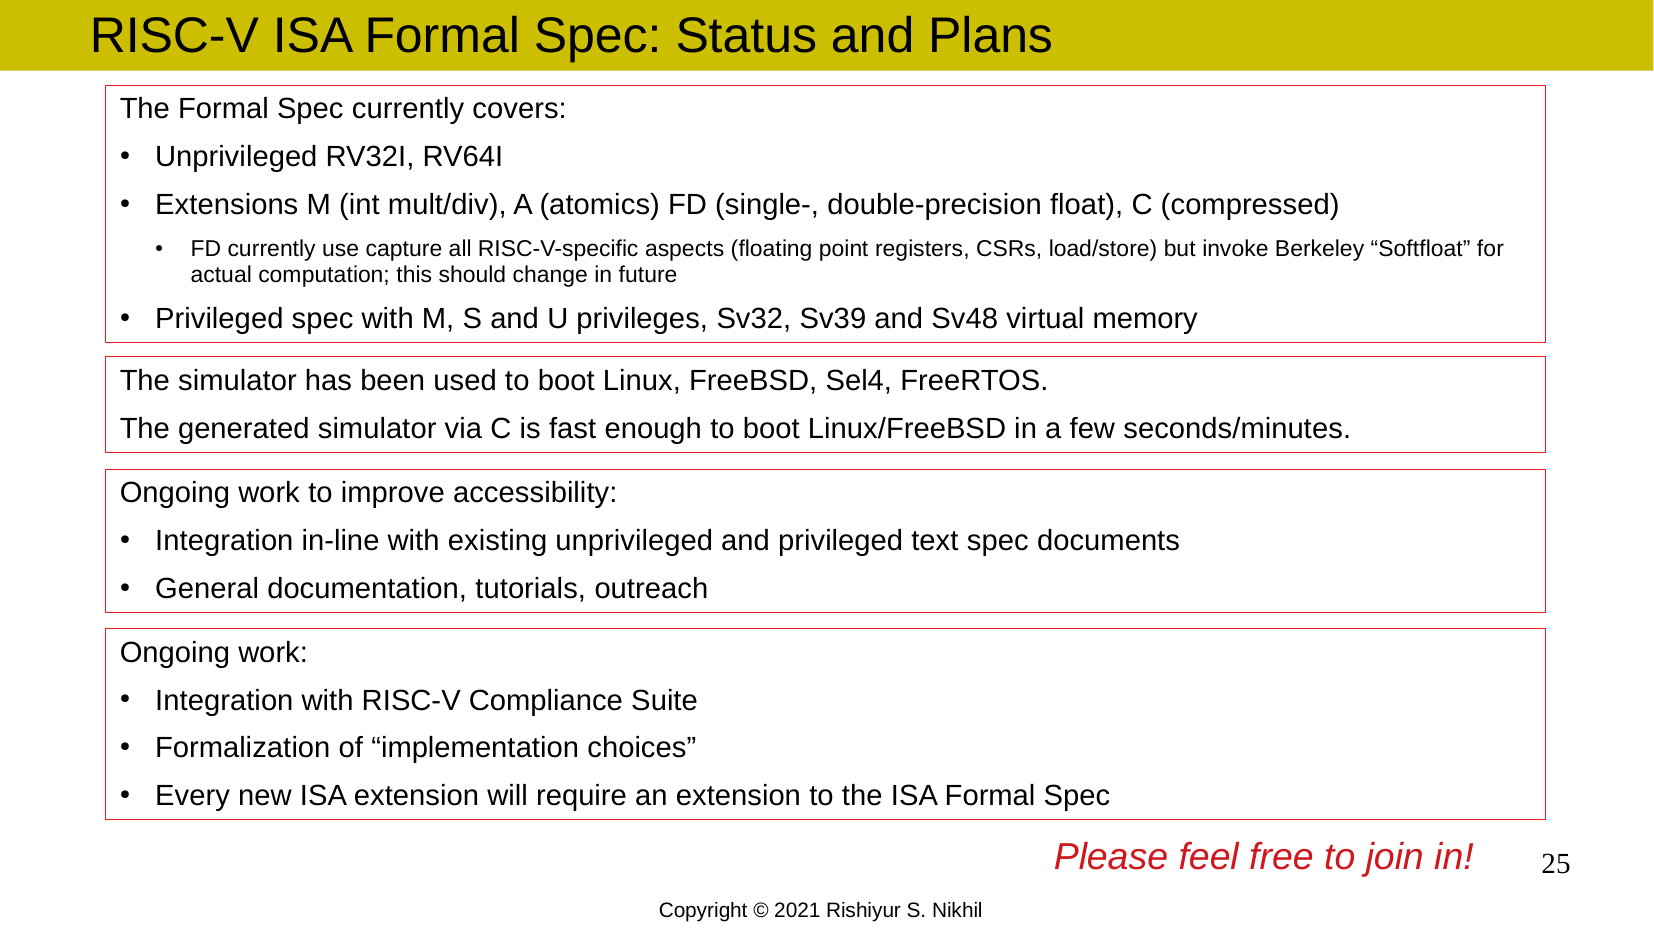

RISC-V ISA Formal Spec: Status and Plans
The Formal Spec currently covers:
Unprivileged RV32I, RV64I
Extensions M (int mult/div), A (atomics) FD (single-, double-precision float), C (compressed)
FD currently use capture all RISC-V-specific aspects (floating point registers, CSRs, load/store) but invoke Berkeley “Softfloat” for actual computation; this should change in future
Privileged spec with M, S and U privileges, Sv32, Sv39 and Sv48 virtual memory
The simulator has been used to boot Linux, FreeBSD, Sel4, FreeRTOS.
The generated simulator via C is fast enough to boot Linux/FreeBSD in a few seconds/minutes.
Ongoing work to improve accessibility:
Integration in-line with existing unprivileged and privileged text spec documents
General documentation, tutorials, outreach
Ongoing work:
Integration with RISC-V Compliance Suite
Formalization of “implementation choices”
Every new ISA extension will require an extension to the ISA Formal Spec
Please feel free to join in!
25